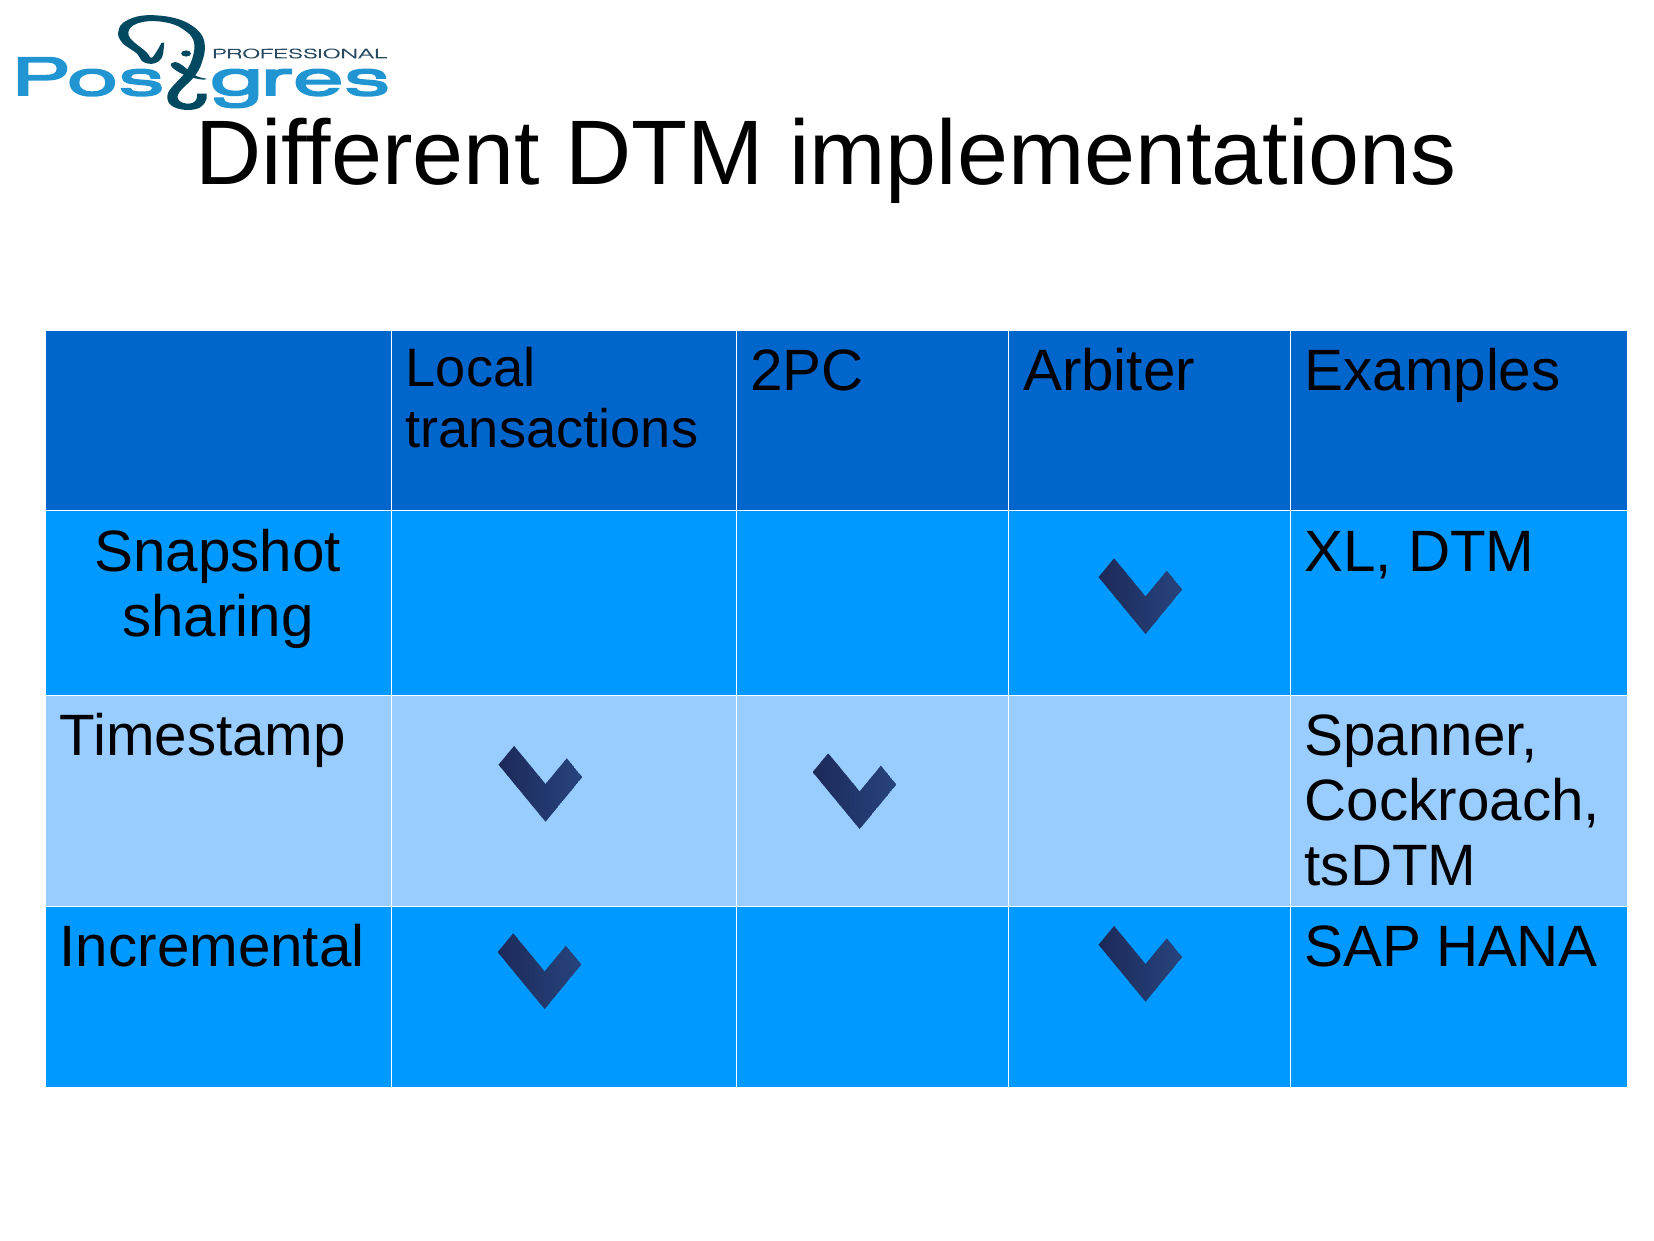

# Different DTM implementations
| | Local transactions | 2PC | Arbiter | Examples |
| --- | --- | --- | --- | --- |
| Snapshot sharing | | | | XL, DTM |
| Timestamp | | | | Spanner, Cockroach, tsDTM |
| Incremental | | | | SAP HANA |